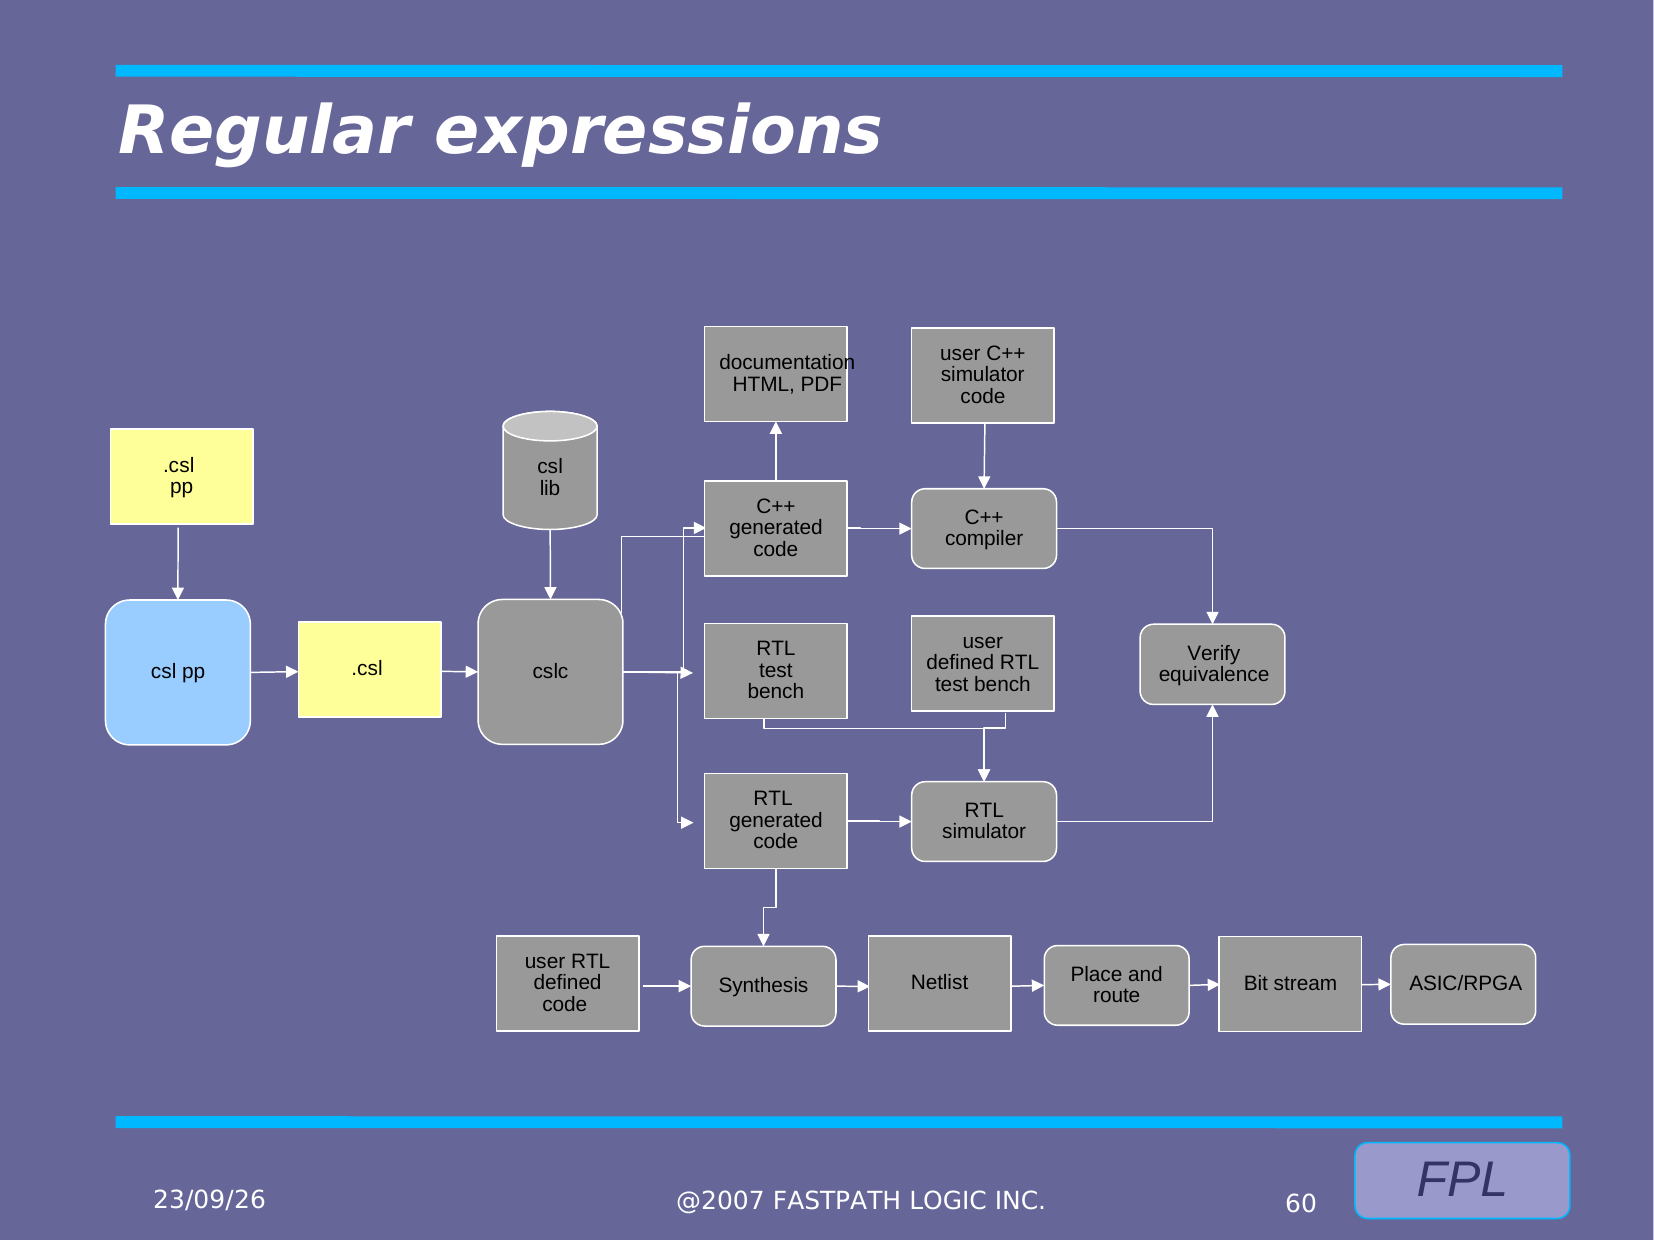

# Regular expressions
documentation
HTML, PDF
user C++
simulator
code
csl
lib
.csl
pp
C++
generated
code
C++
compiler
cslc
csl pp
user
defined RTL
test bench
.csl
RTL
test
bench
Verify
equivalence
RTL
generated
code
RTL
simulator
user RTL
defined
code
Netlist
Bit stream
ASIC/RPGA
Place and
route
Synthesis
60